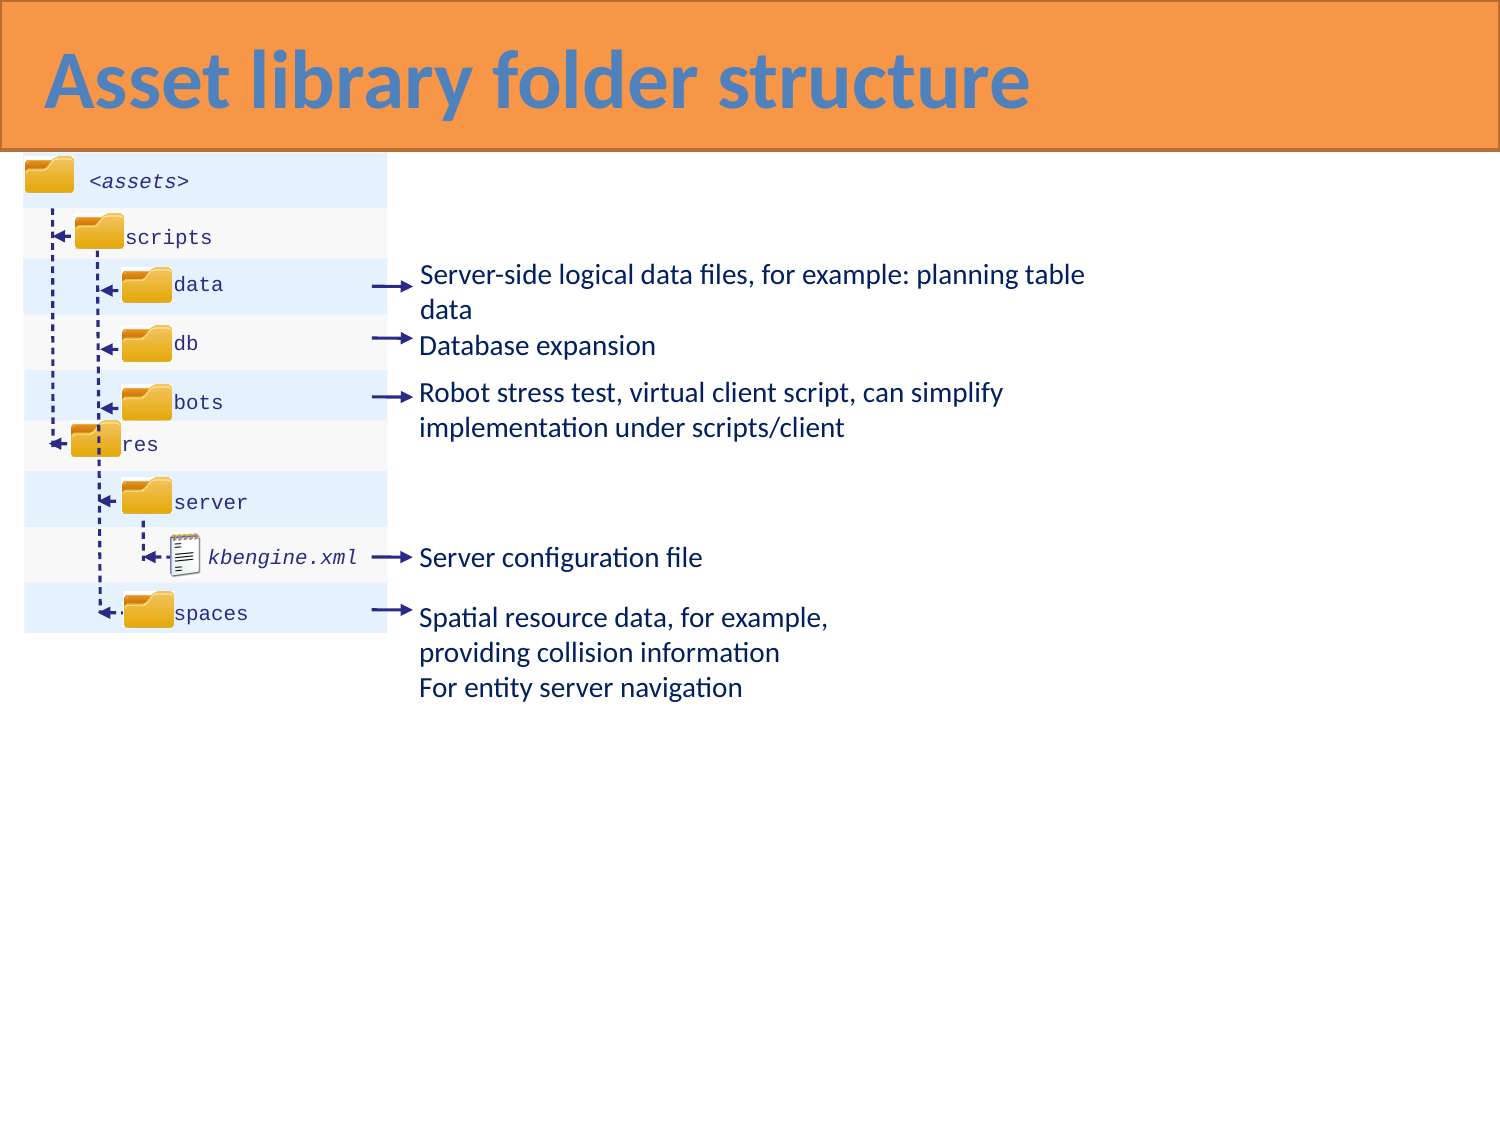

# Asset library folder structure
<assets>
scripts
Server-side logical data files, for example: planning table data
data
Database expansion
db
Robot stress test, virtual client script, can simplify implementation under scripts/client
bots
res
server
Server configuration file
kbengine.xml
Spatial resource data, for example,
providing collision information
For entity server navigation
spaces